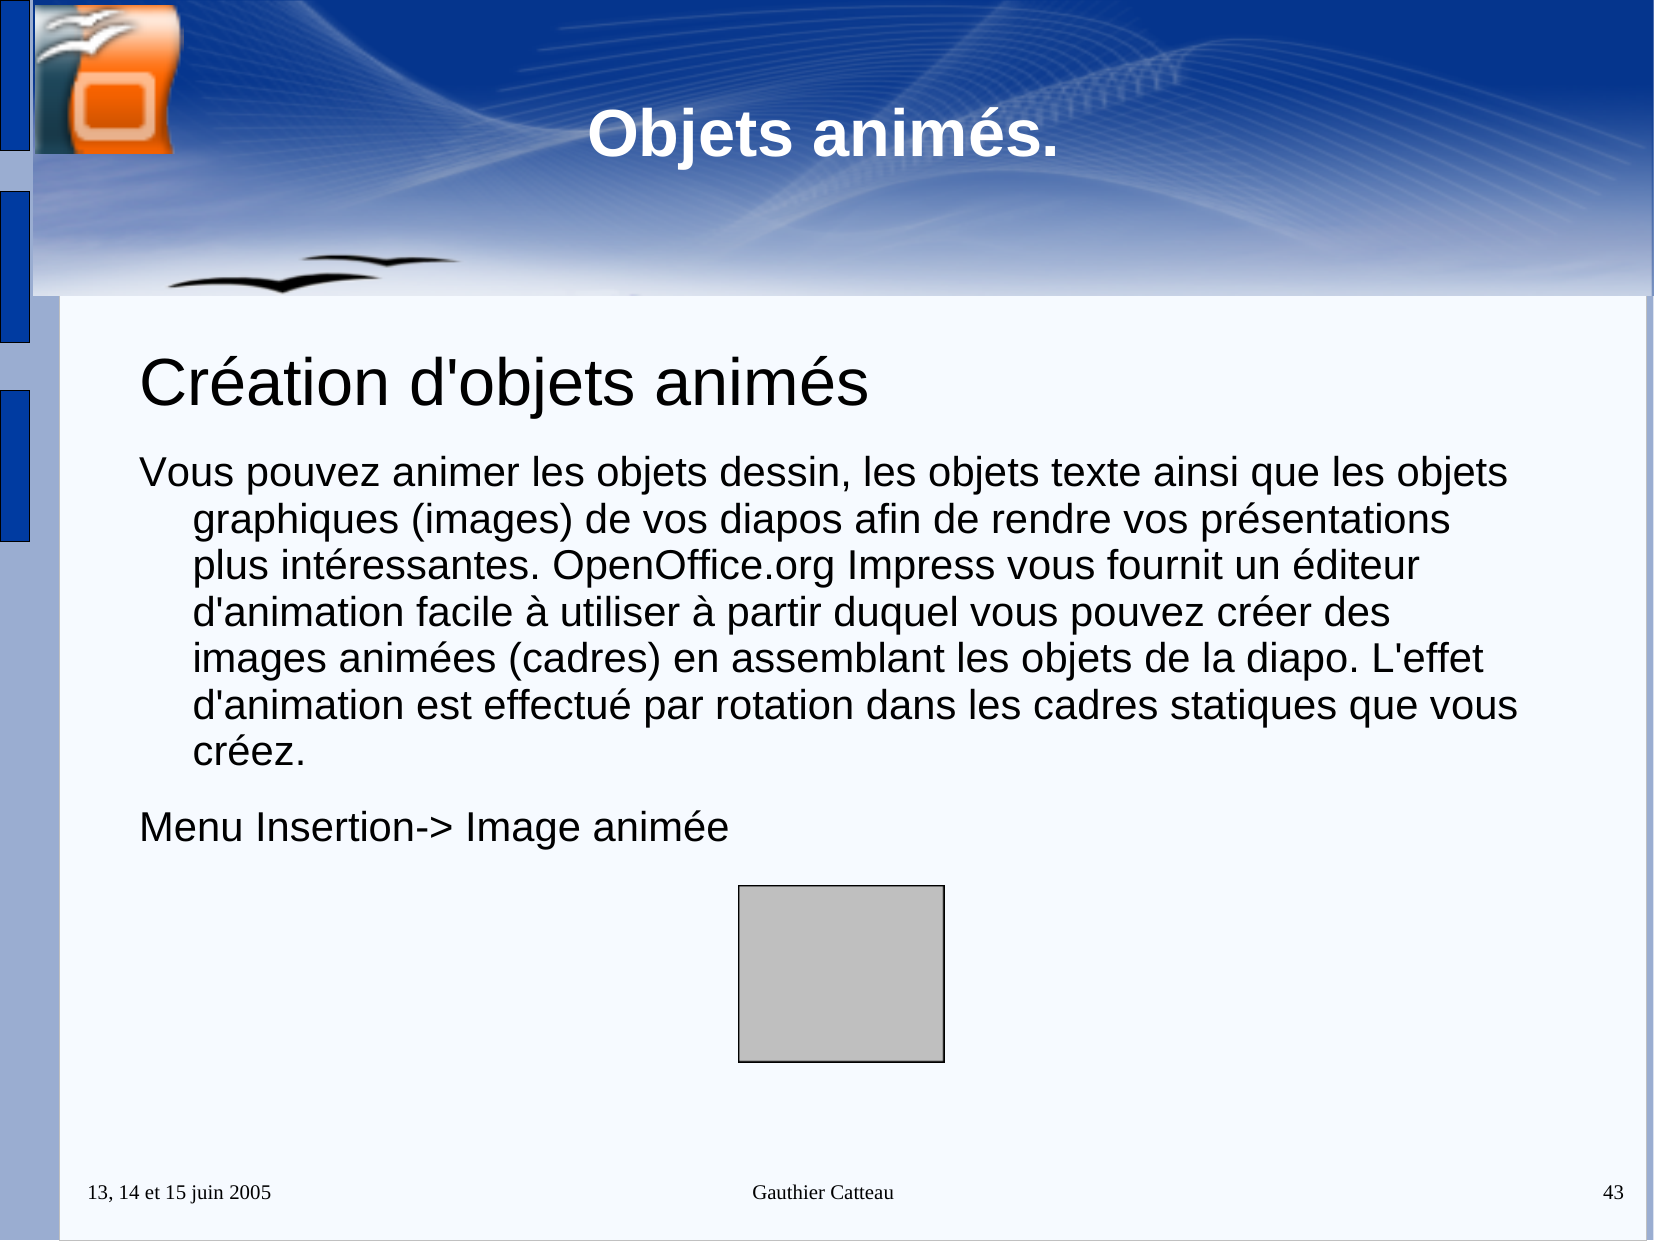

# Objets animés.
Création d'objets animés
Vous pouvez animer les objets dessin, les objets texte ainsi que les objets graphiques (images) de vos diapos afin de rendre vos présentations plus intéressantes. OpenOffice.org Impress vous fournit un éditeur d'animation facile à utiliser à partir duquel vous pouvez créer des images animées (cadres) en assemblant les objets de la diapo. L'effet d'animation est effectué par rotation dans les cadres statiques que vous créez.
Menu Insertion-> Image animée
Gauthier Catteau